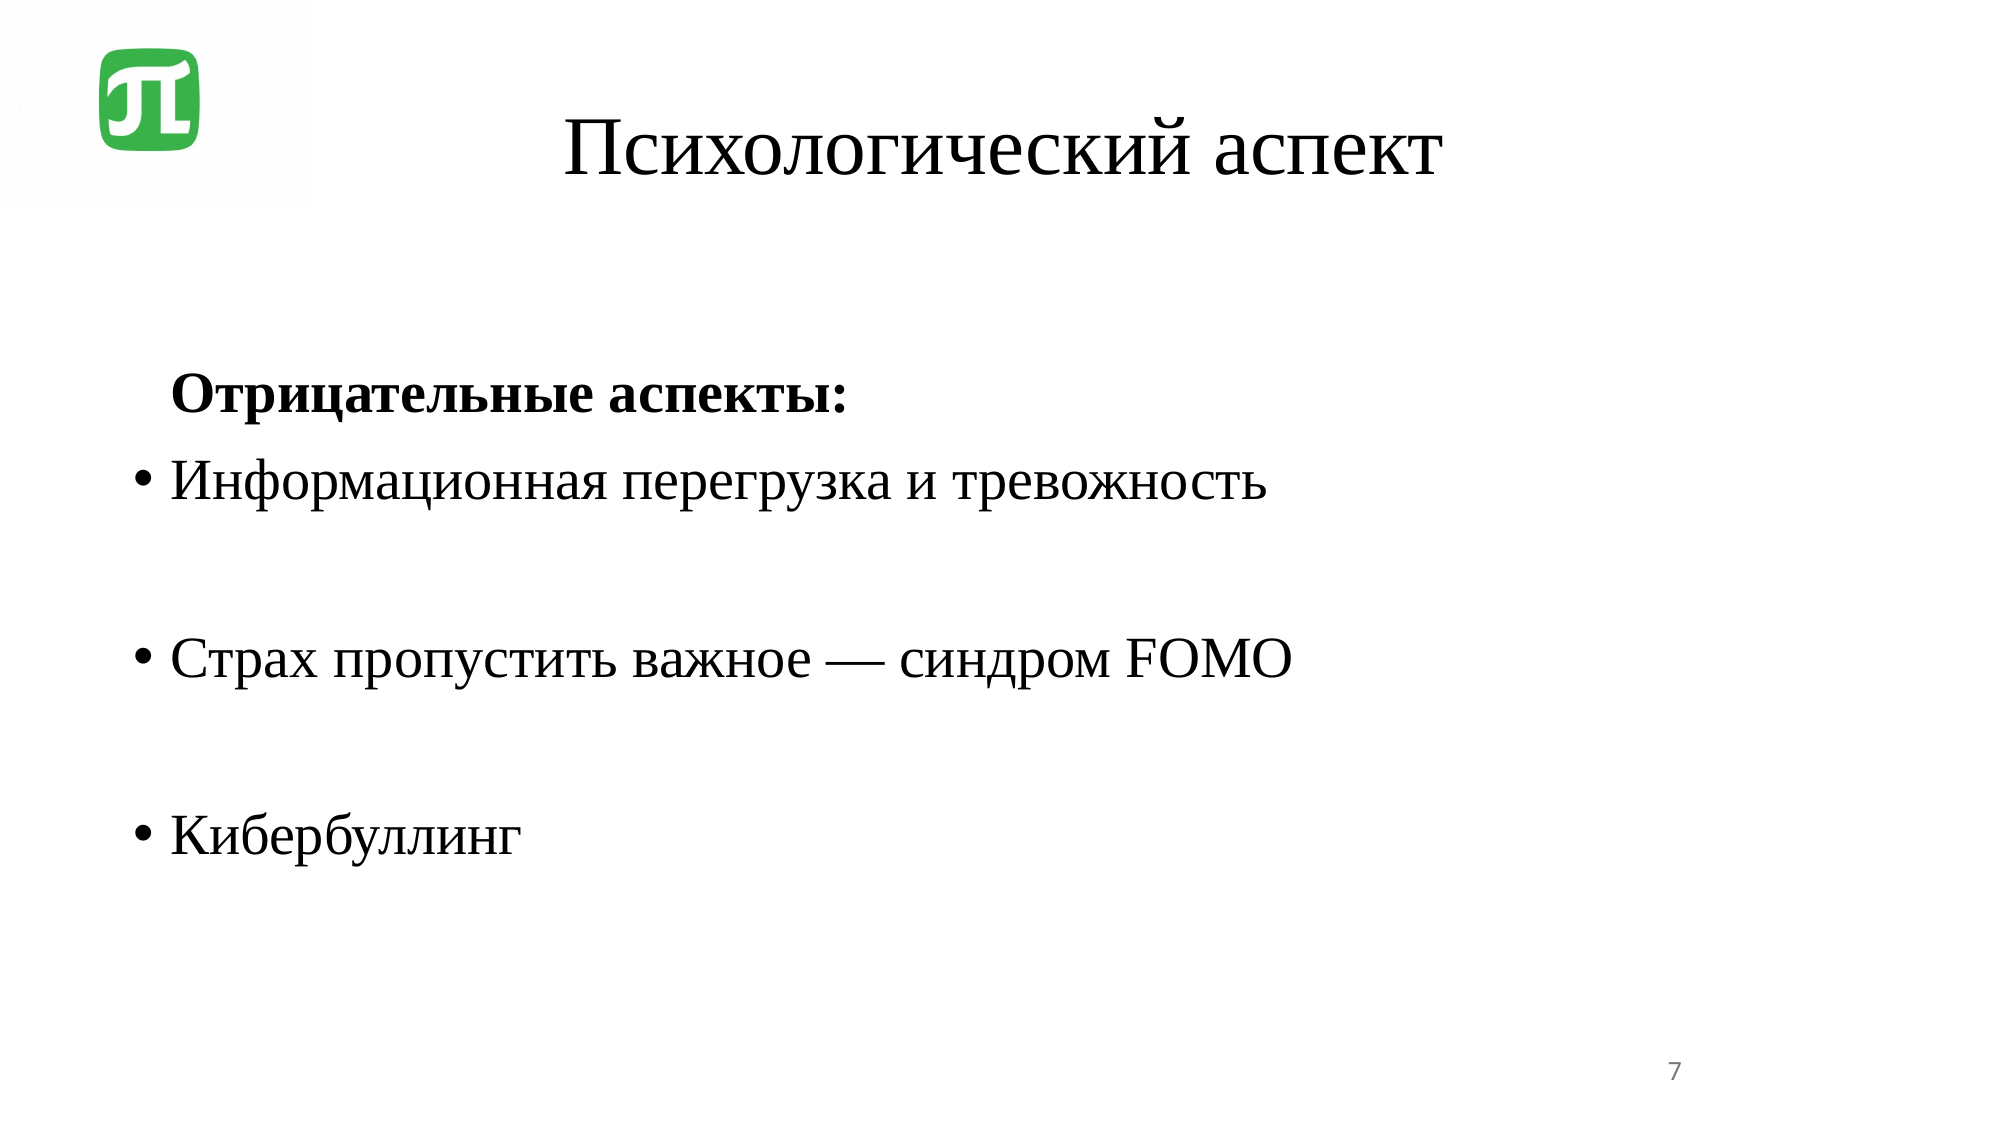

Психологический аспект
# Отрицательные аспекты:
Информационная перегрузка и тревожность
Страх пропустить важное — синдром FOMO
Кибербуллинг
7